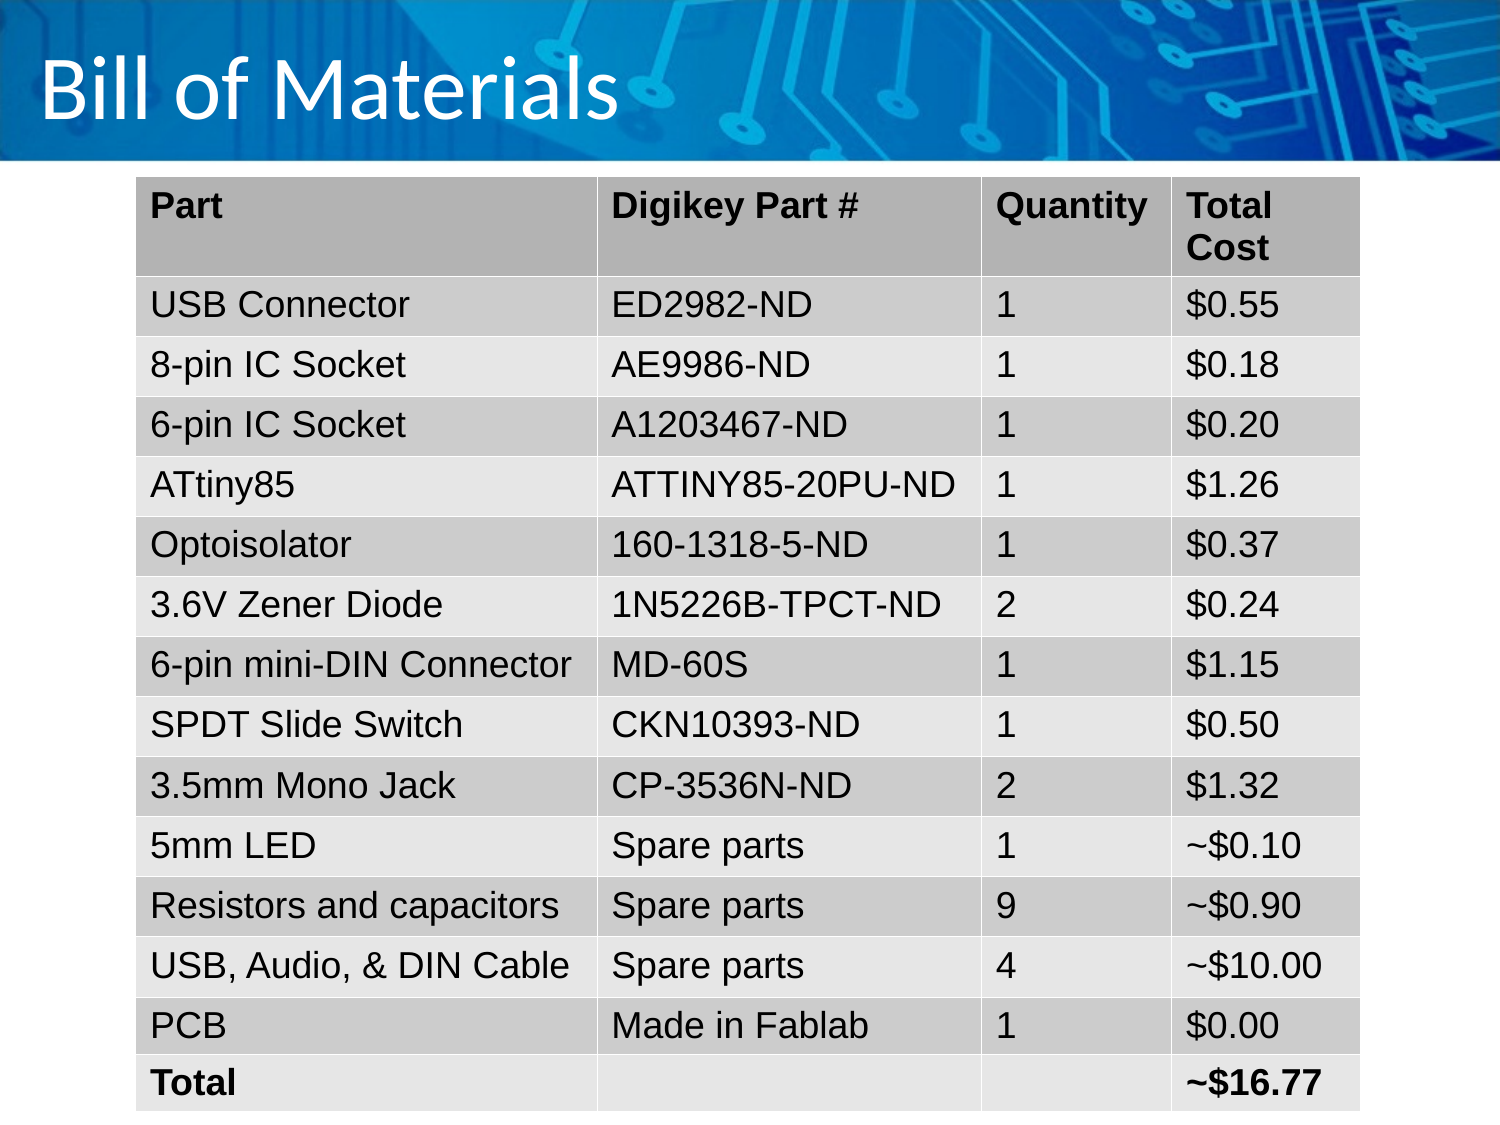

# Bill of Materials
| Part | Digikey Part # | Quantity | Total Cost |
| --- | --- | --- | --- |
| USB Connector | ED2982-ND | 1 | $0.55 |
| 8-pin IC Socket | AE9986-ND | 1 | $0.18 |
| 6-pin IC Socket | A1203467-ND | 1 | $0.20 |
| ATtiny85 | ATTINY85-20PU-ND | 1 | $1.26 |
| Optoisolator | 160-1318-5-ND | 1 | $0.37 |
| 3.6V Zener Diode | 1N5226B-TPCT-ND | 2 | $0.24 |
| 6-pin mini-DIN Connector | MD-60S | 1 | $1.15 |
| SPDT Slide Switch | CKN10393-ND | 1 | $0.50 |
| 3.5mm Mono Jack | CP-3536N-ND | 2 | $1.32 |
| 5mm LED | Spare parts | 1 | ~$0.10 |
| Resistors and capacitors | Spare parts | 9 | ~$0.90 |
| USB, Audio, & DIN Cable | Spare parts | 4 | ~$10.00 |
| PCB | Made in Fablab | 1 | $0.00 |
| Total | | | ~$16.77 |